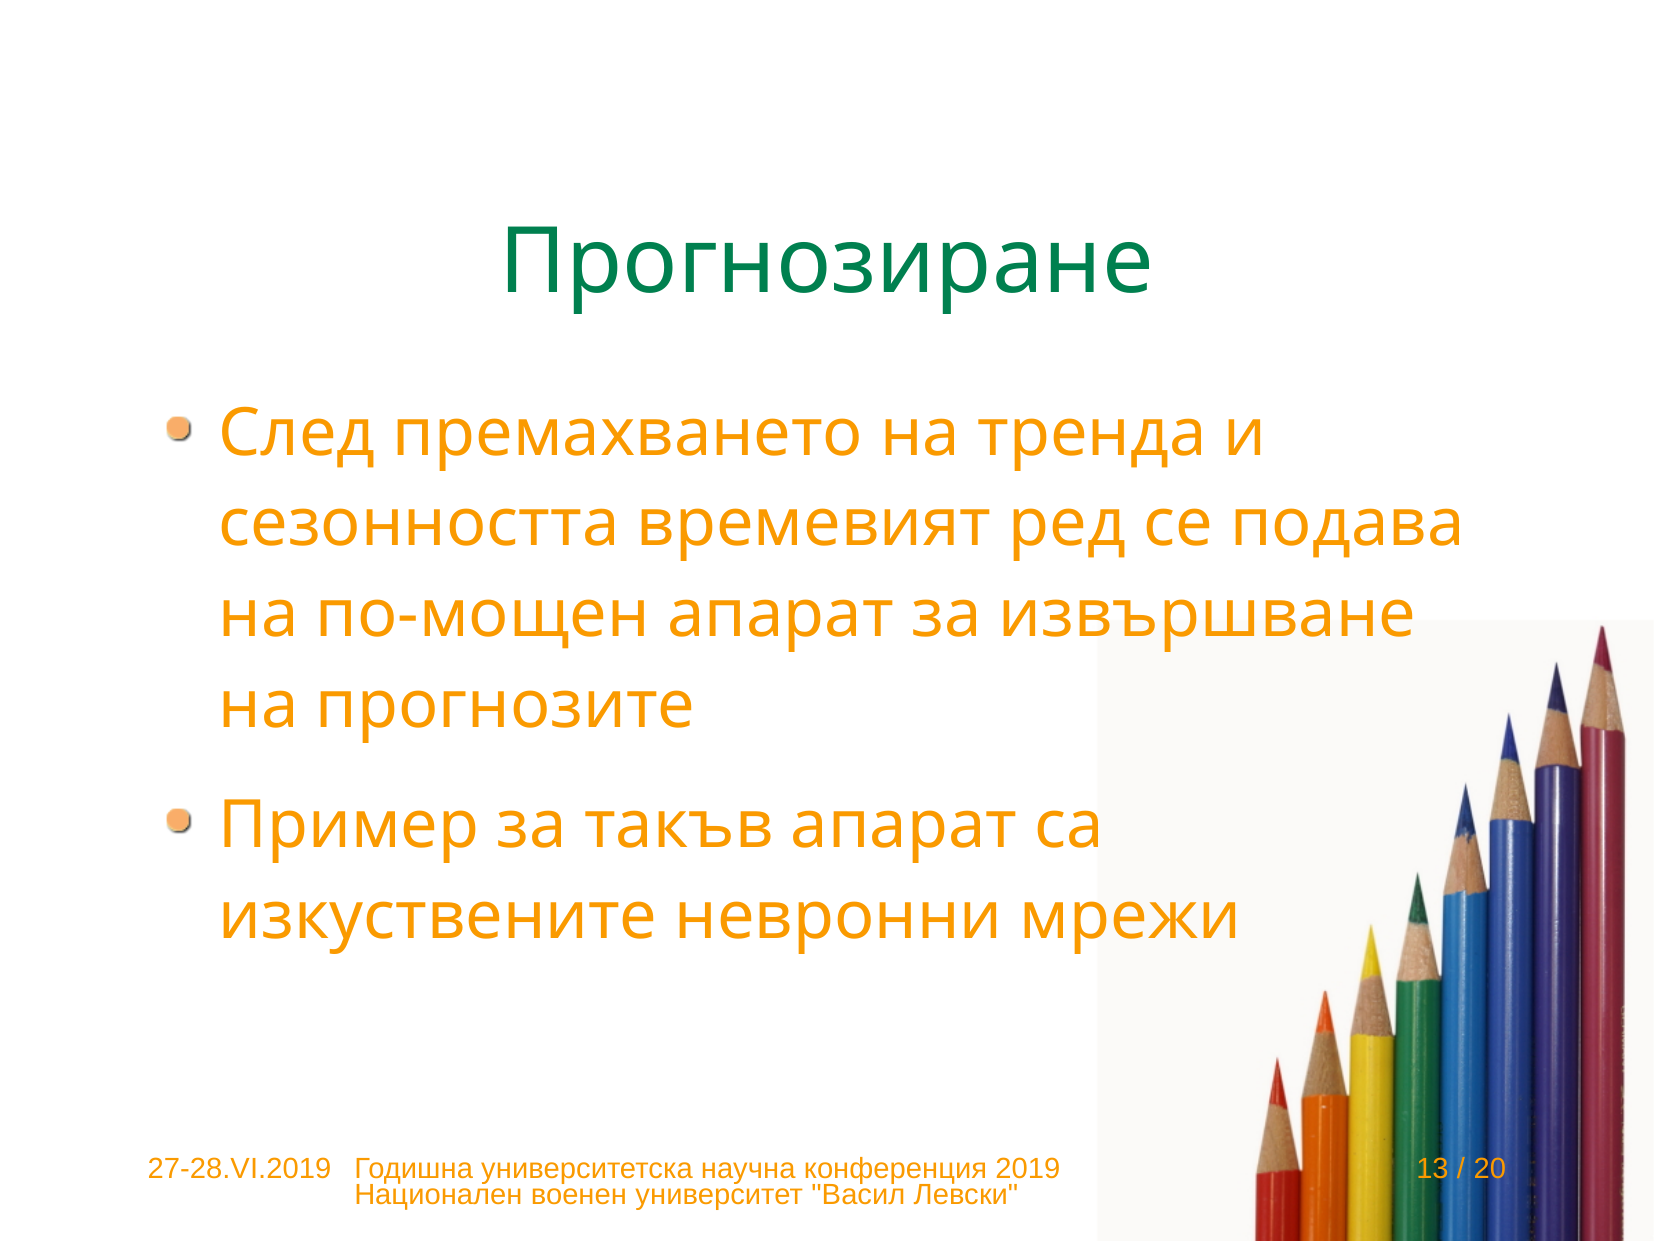

# Прогнозиране
След премахването на тренда и сезонността времевият ред се подава на по-мощен апарат за извършване на прогнозите
Пример за такъв апарат са изкуствените невронни мрежи
27-28.VI.2019
Годишна университетска научна конференция 2019 Национален военен университет "Васил Левски"
13